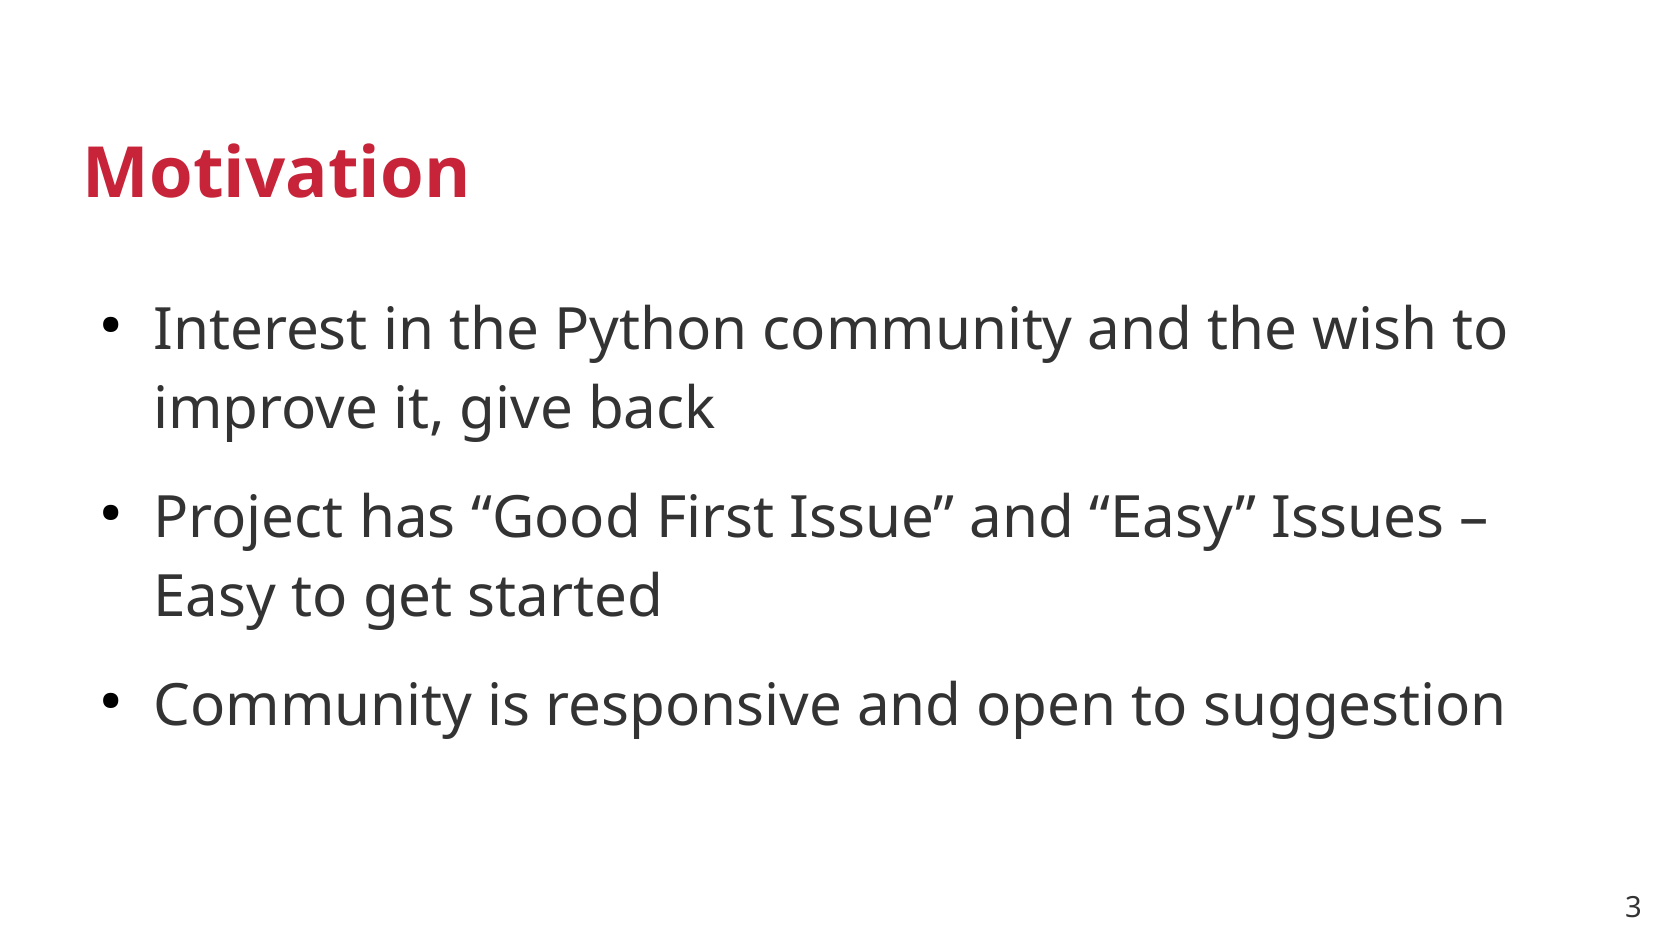

# Motivation
Interest in the Python community and the wish to improve it, give back
Project has “Good First Issue” and “Easy” Issues – Easy to get started
Community is responsive and open to suggestion